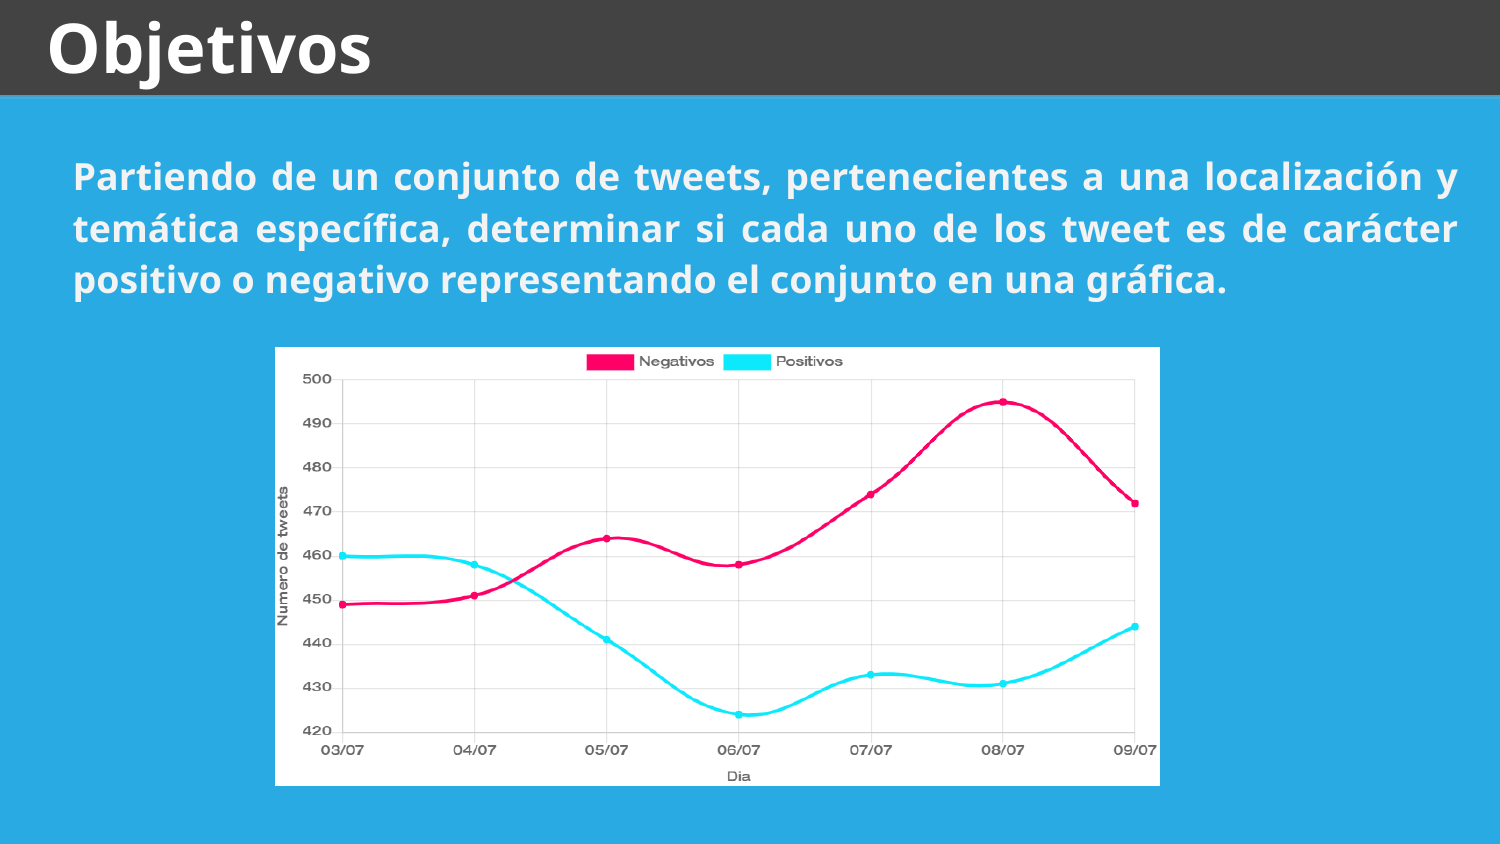

# Objetivos
Partiendo de un conjunto de tweets, pertenecientes a una localización y temática específica, determinar si cada uno de los tweet es de carácter positivo o negativo representando el conjunto en una gráfica.